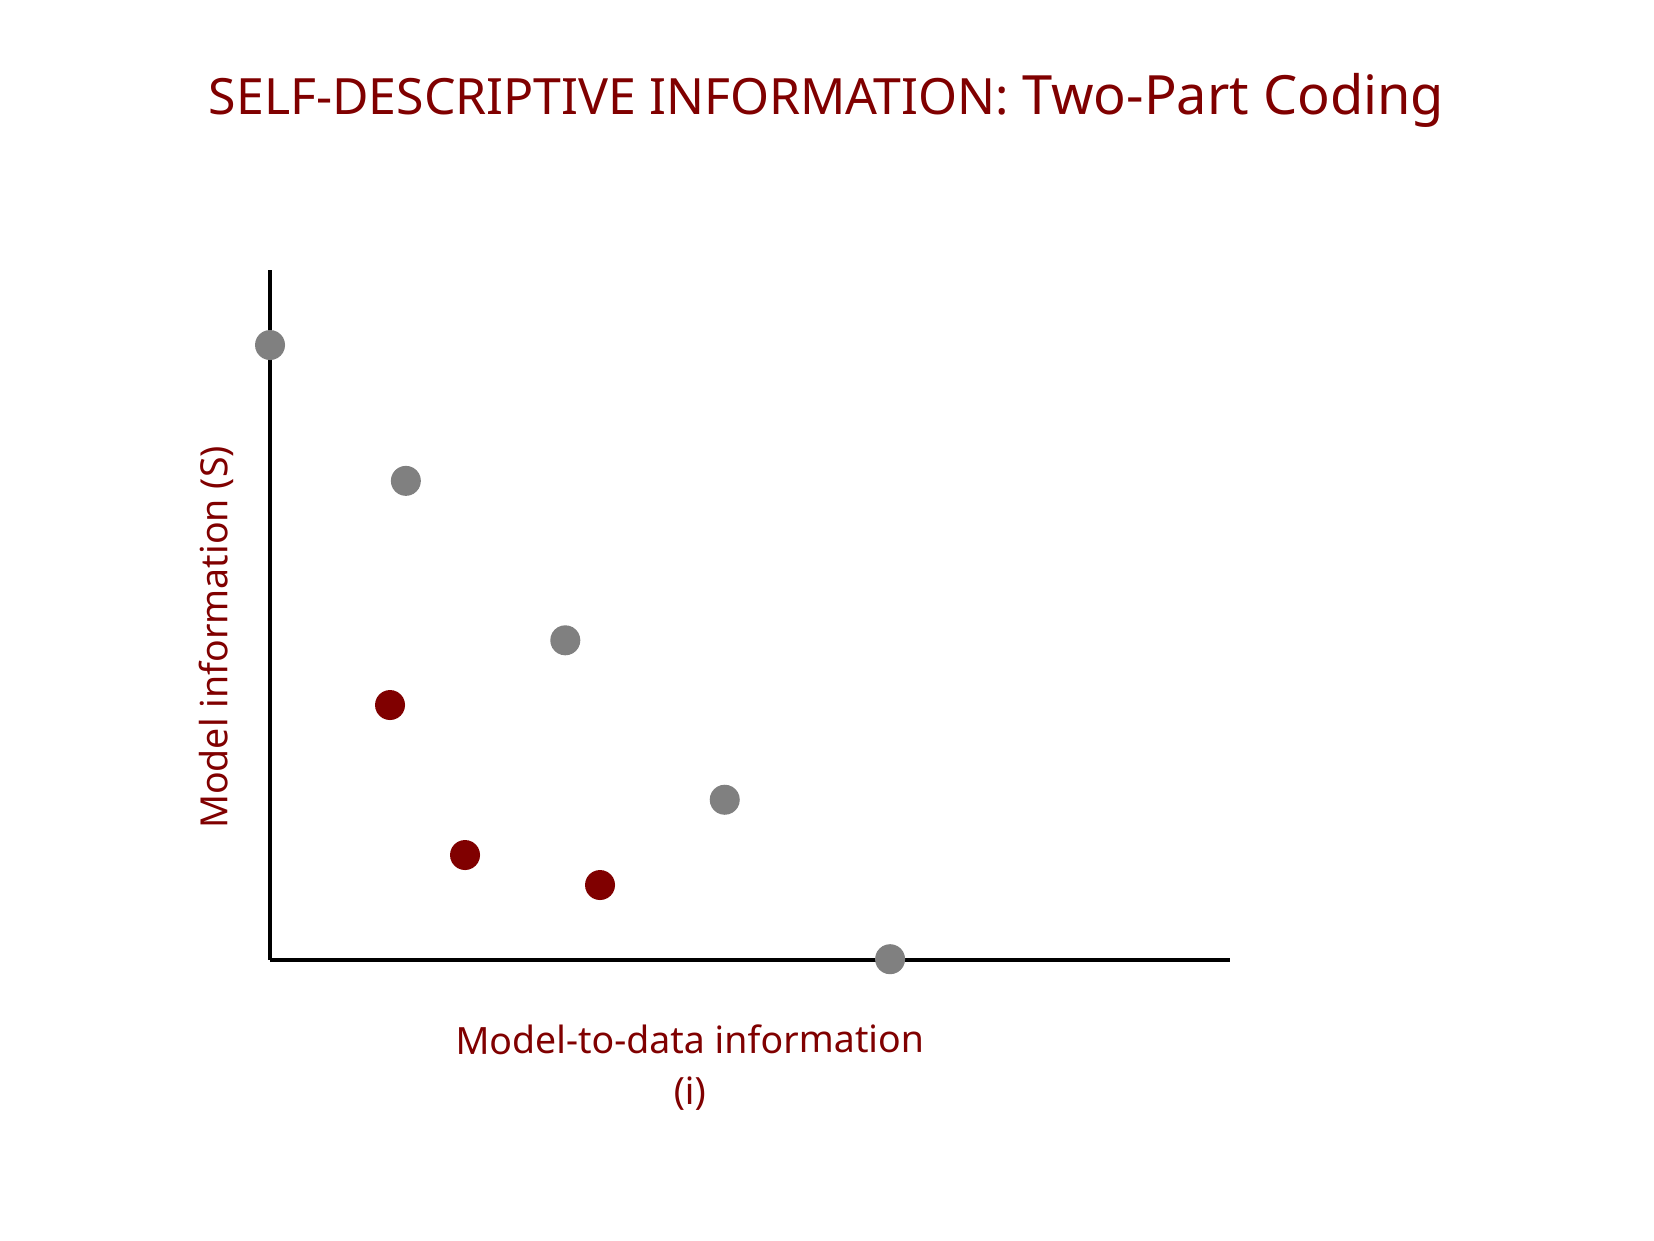

# SELF-DESCRIPTIVE INFORMATION: Two-Part Coding
Model information (S)
Model-to-data information (i)